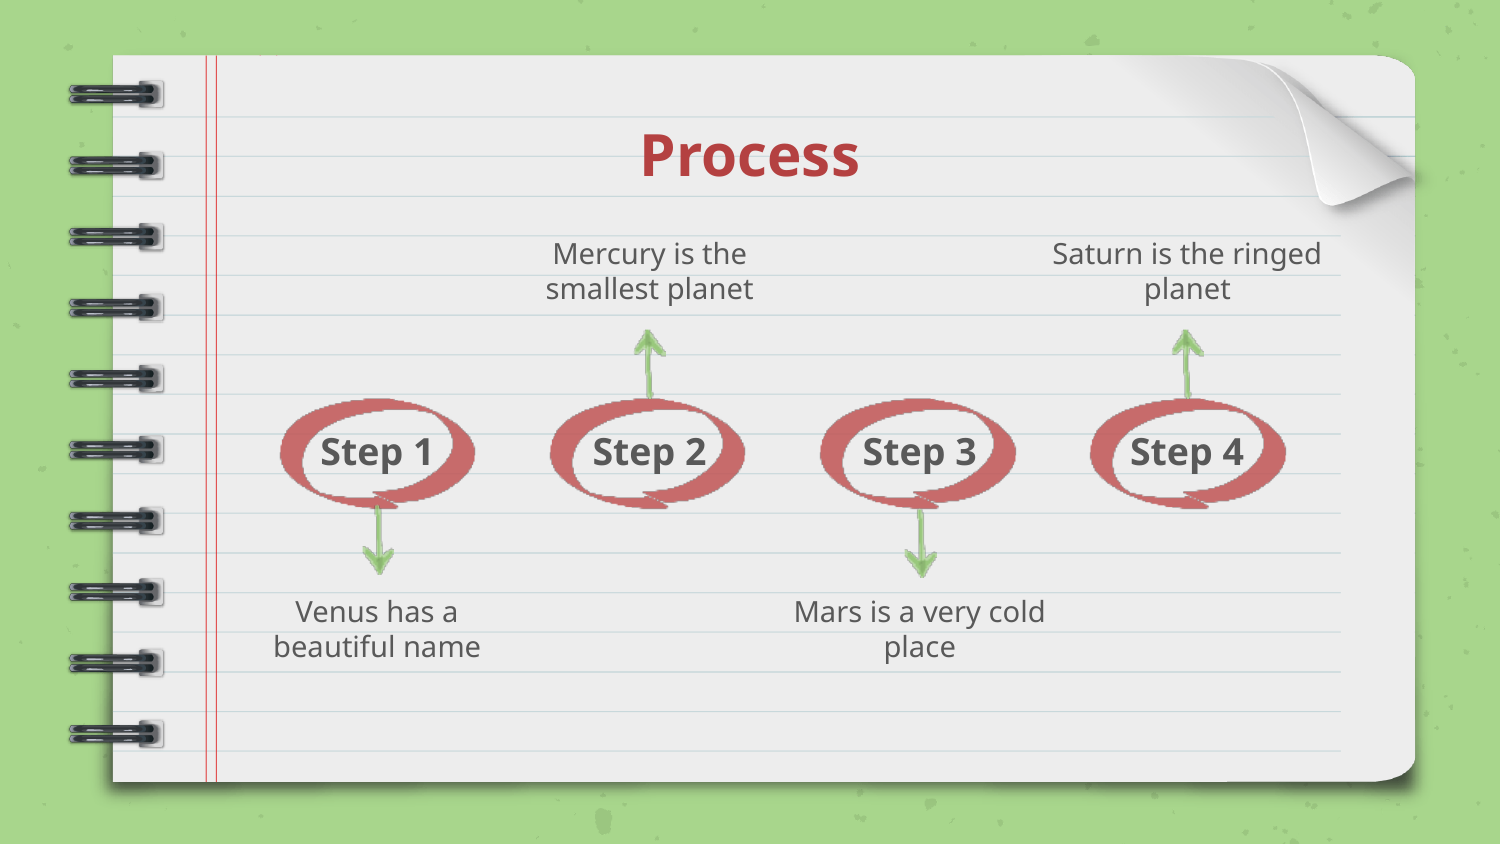

Process
Mercury is the smallest planet
Saturn is the ringed planet
Step 1
Step 2
Step 3
Step 4
Venus has a beautiful name
Mars is a very cold place